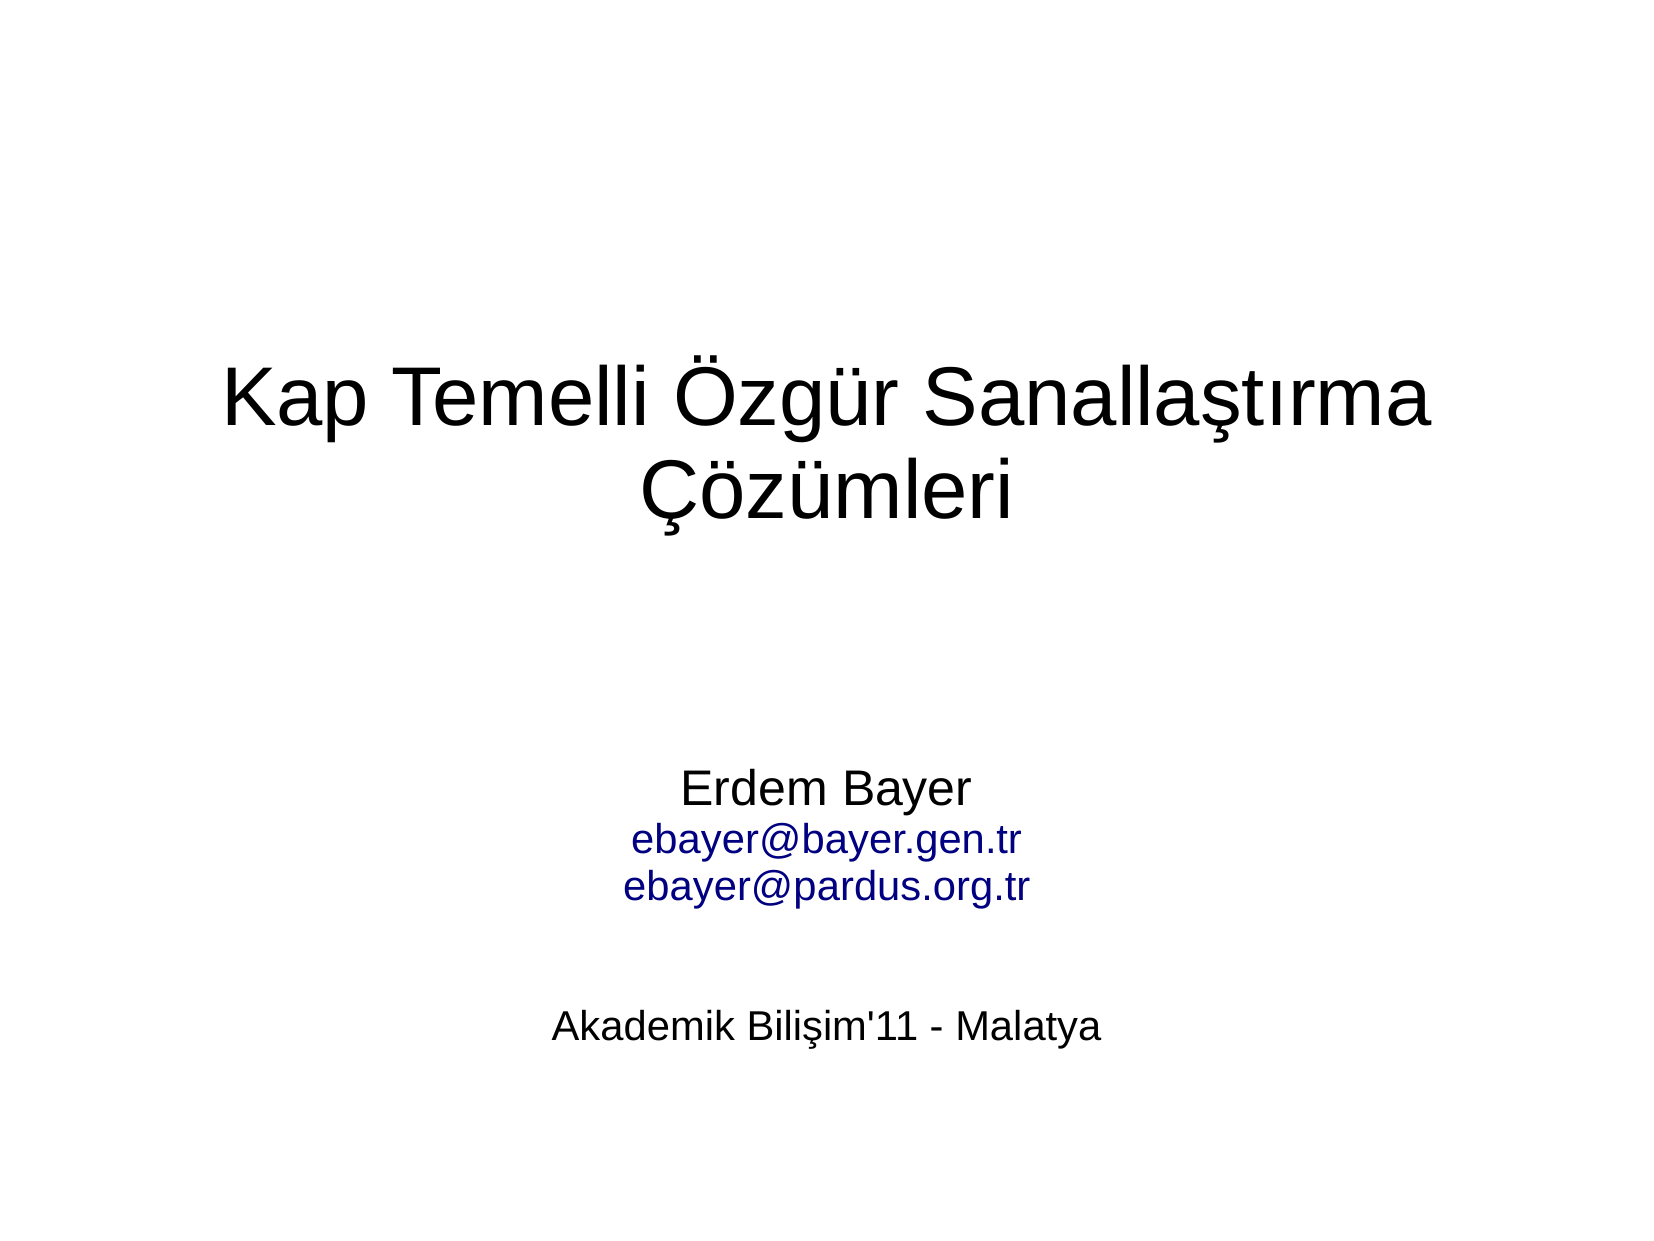

#
Kap Temelli Özgür Sanallaştırma Çözümleri
Erdem Bayer
ebayer@bayer.gen.tr
ebayer@pardus.org.tr
Akademik Bilişim'11 - Malatya